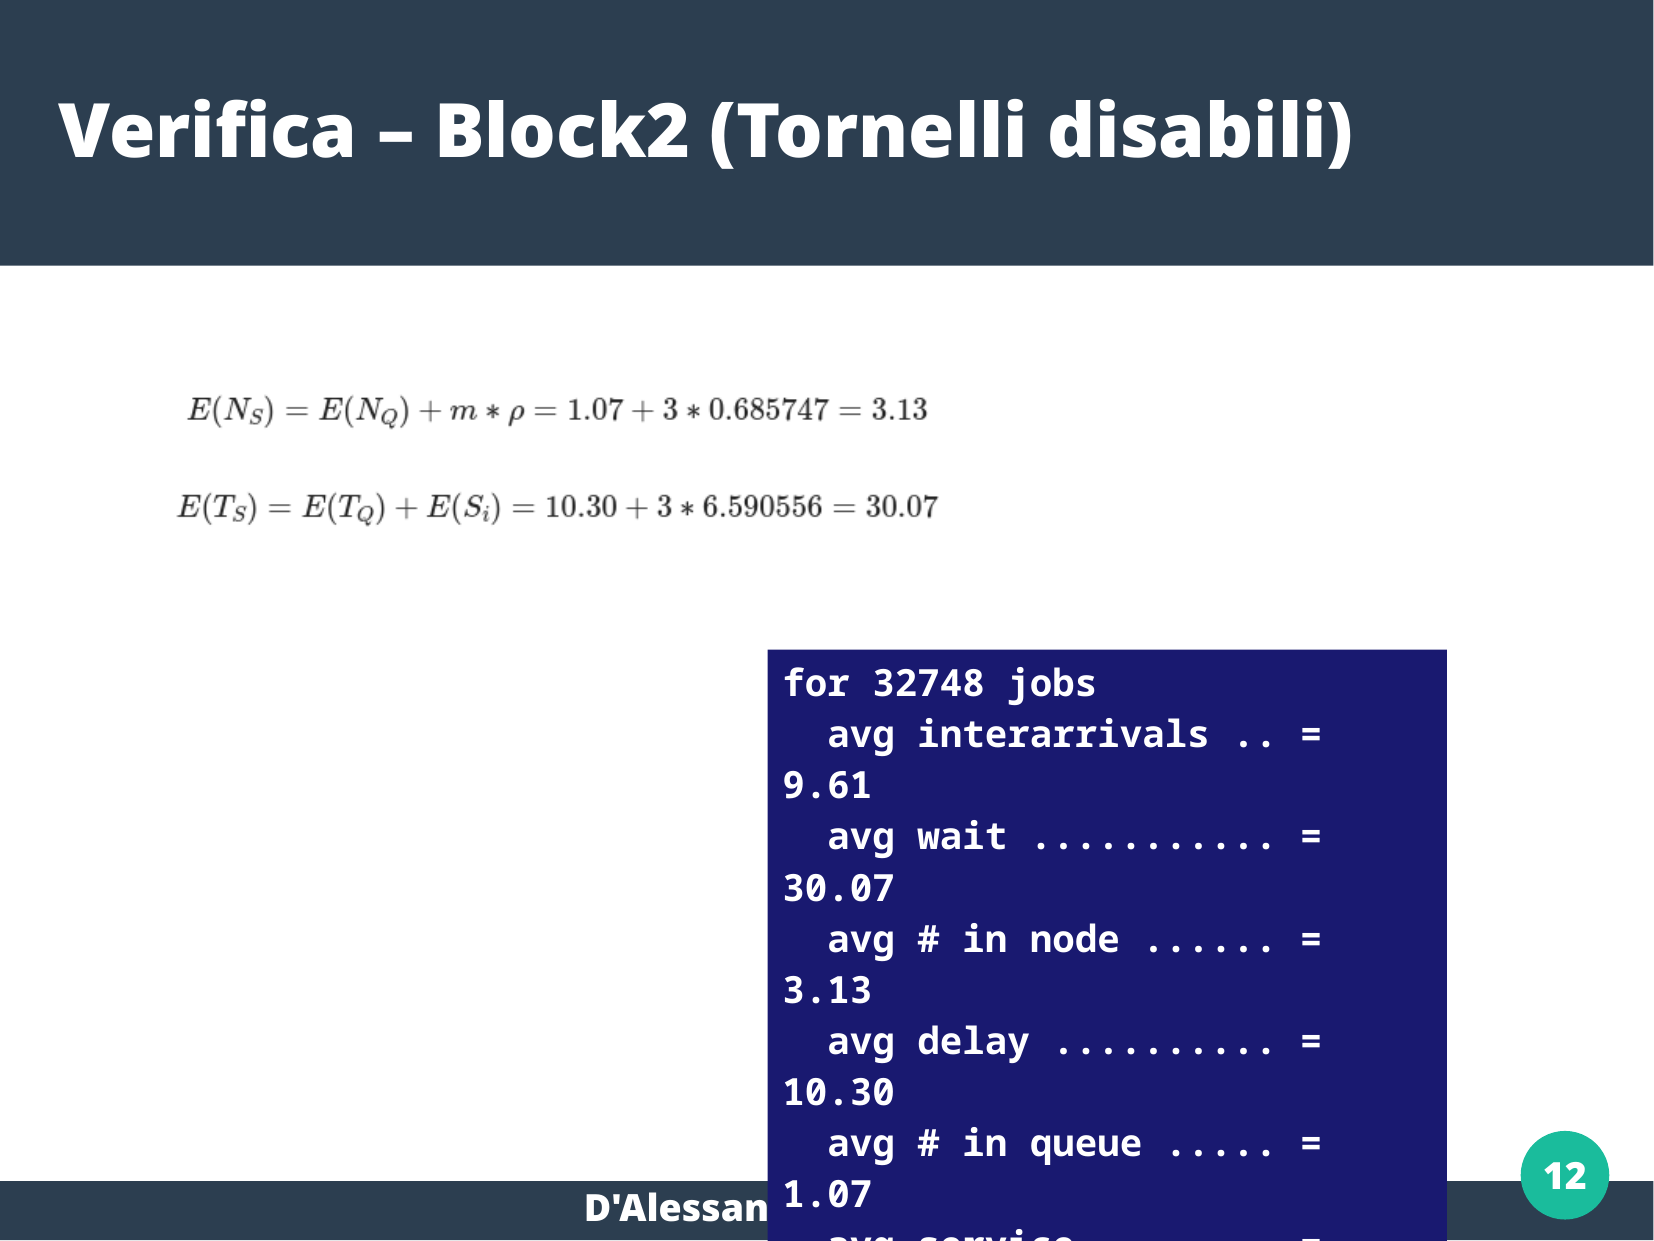

# Verifica – Block2 (Tornelli disabili)
for 32748 jobs
 avg interarrivals .. = 9.61
 avg wait ........... = 30.07
 avg # in node ...... = 3.13
 avg delay .......... = 10.30
 avg # in queue ..... = 1.07
 avg service ........ = 6.590556
 avg utilization .... = 0.685747
12
D'Alessandro - De Angelis